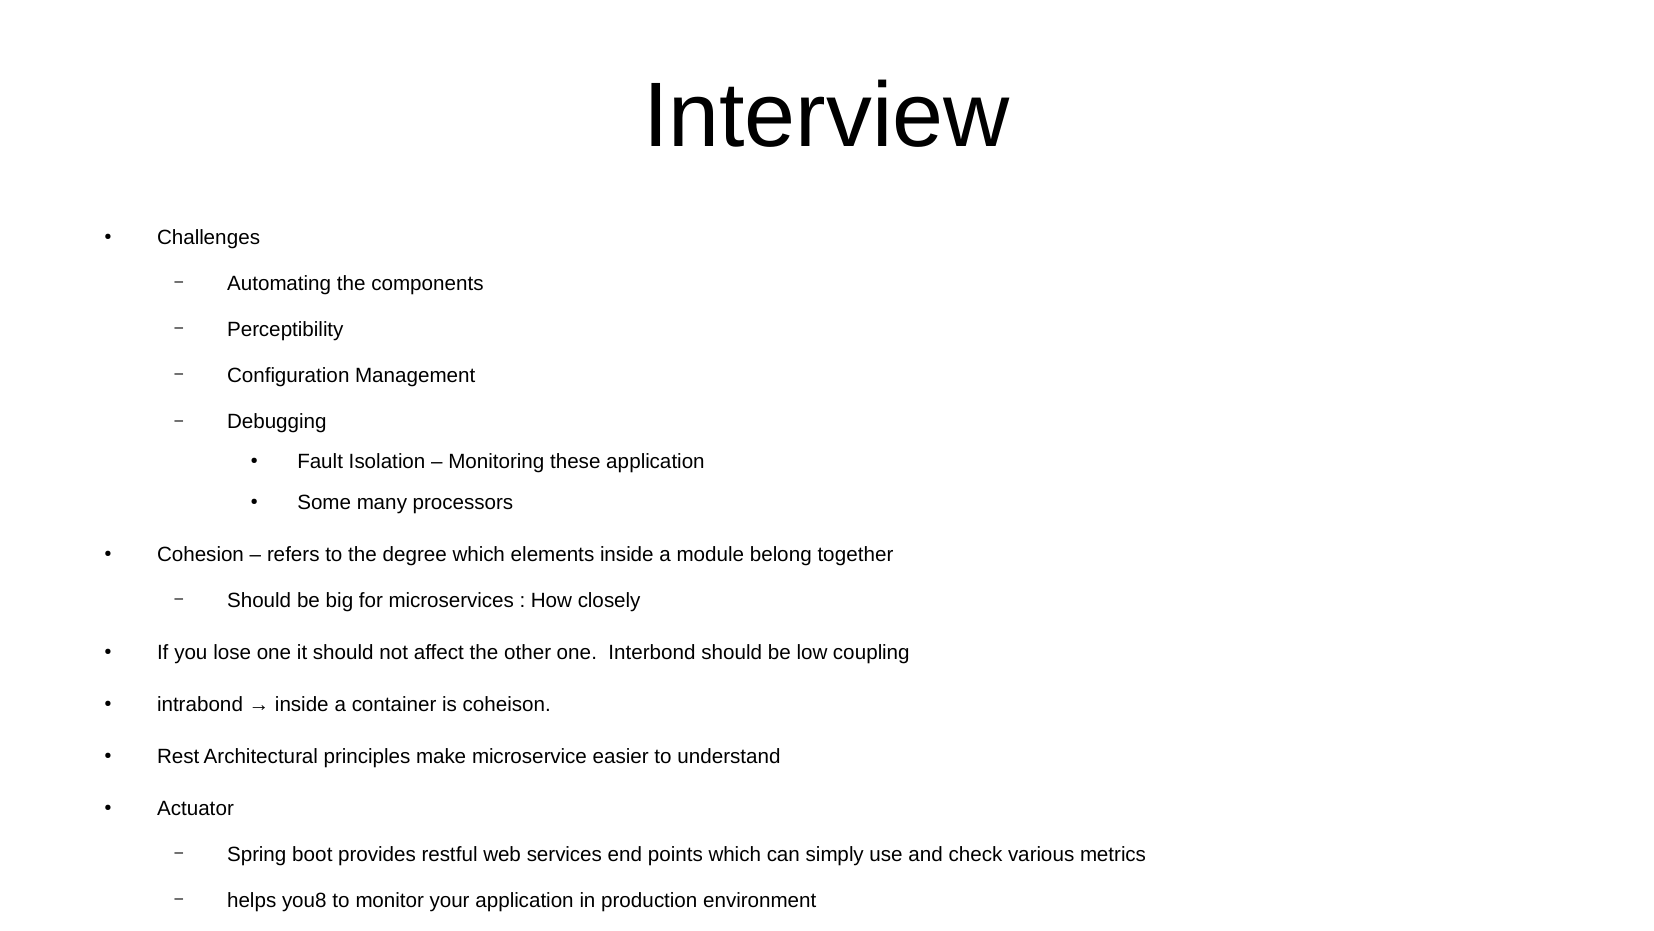

# Interview
Challenges
Automating the components
Perceptibility
Configuration Management
Debugging
Fault Isolation – Monitoring these application
Some many processors
Cohesion – refers to the degree which elements inside a module belong together
Should be big for microservices : How closely
If you lose one it should not affect the other one. Interbond should be low coupling
intrabond → inside a container is coheison.
Rest Architectural principles make microservice easier to understand
Actuator
Spring boot provides restful web services end points which can simply use and check various metrics
helps you8 to monitor your application in production environment